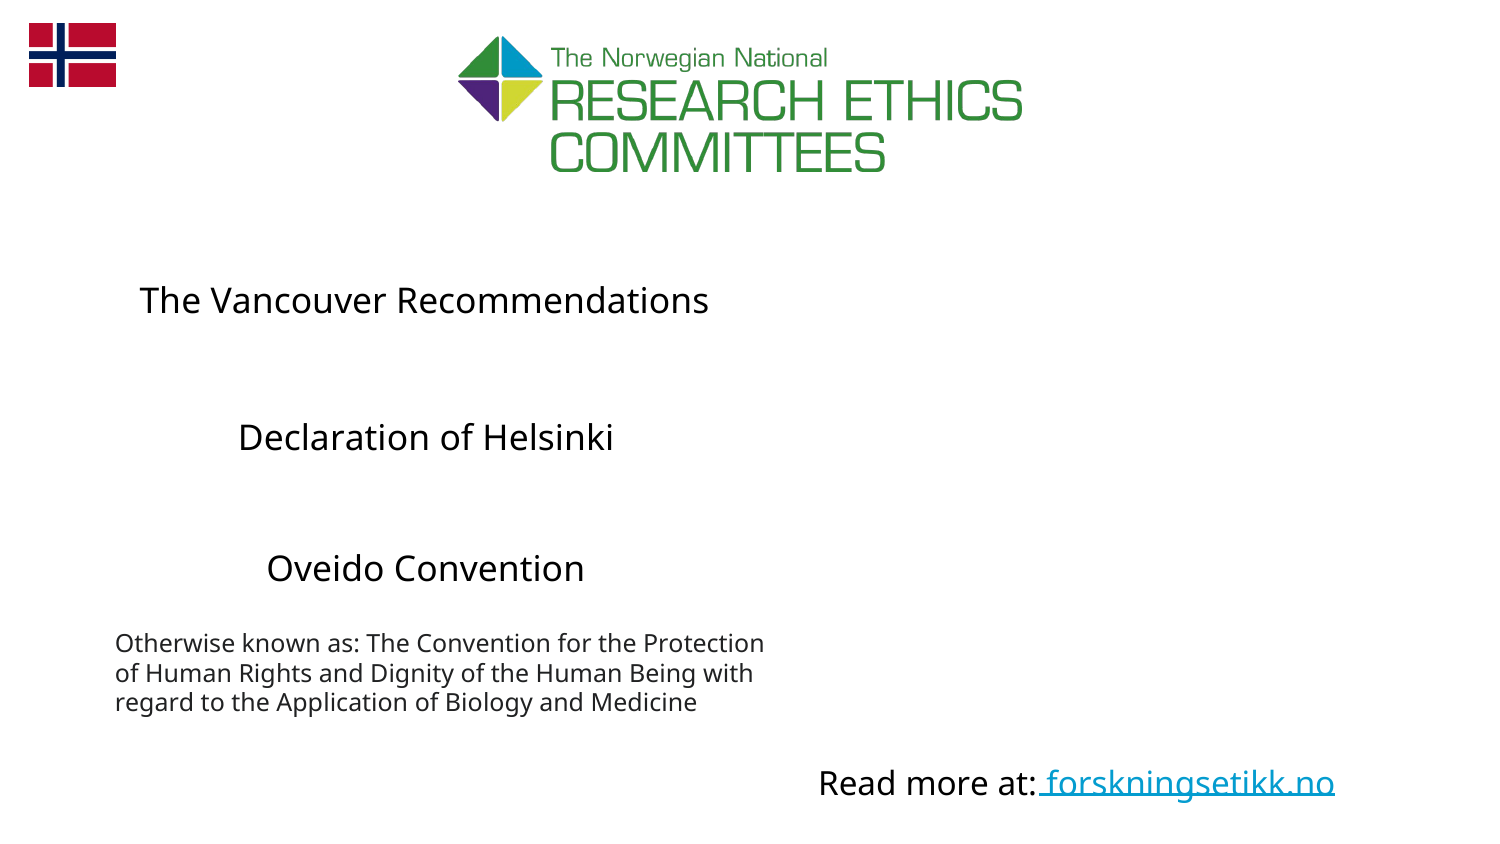

The Vancouver Recommendations
Declaration of Helsinki
Oveido Convention
Otherwise known as: The Convention for the Protection
of Human Rights and Dignity of the Human Being with
regard to the Application of Biology and Medicine
Read more at: forskningsetikk.no